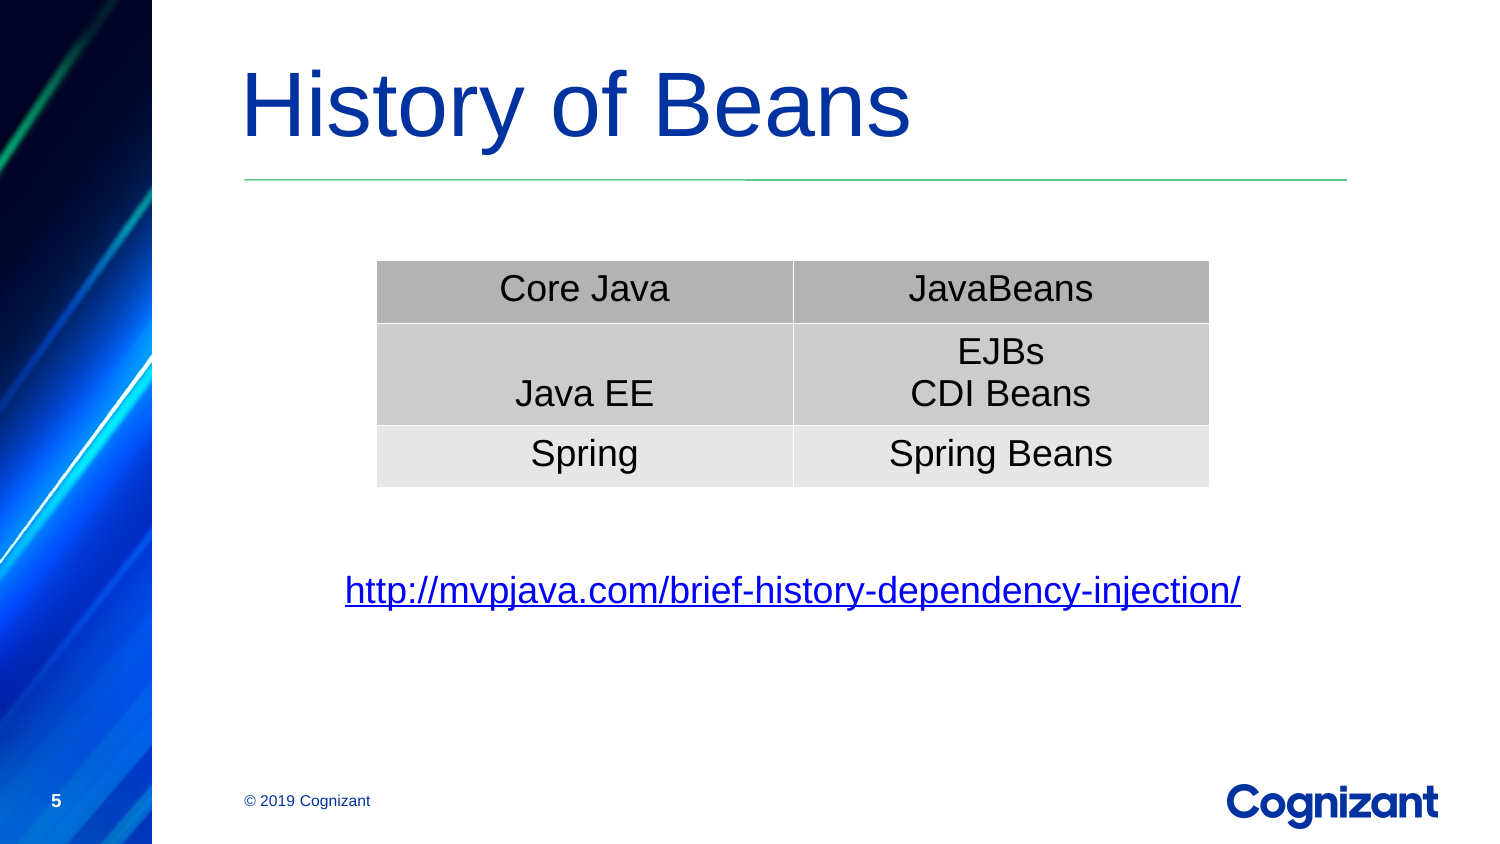

History of Beans
| Core Java | JavaBeans |
| --- | --- |
| Java EE | EJBs CDI Beans |
| Spring | Spring Beans |
http://mvpjava.com/brief-history-dependency-injection/
© 2019 Cognizant